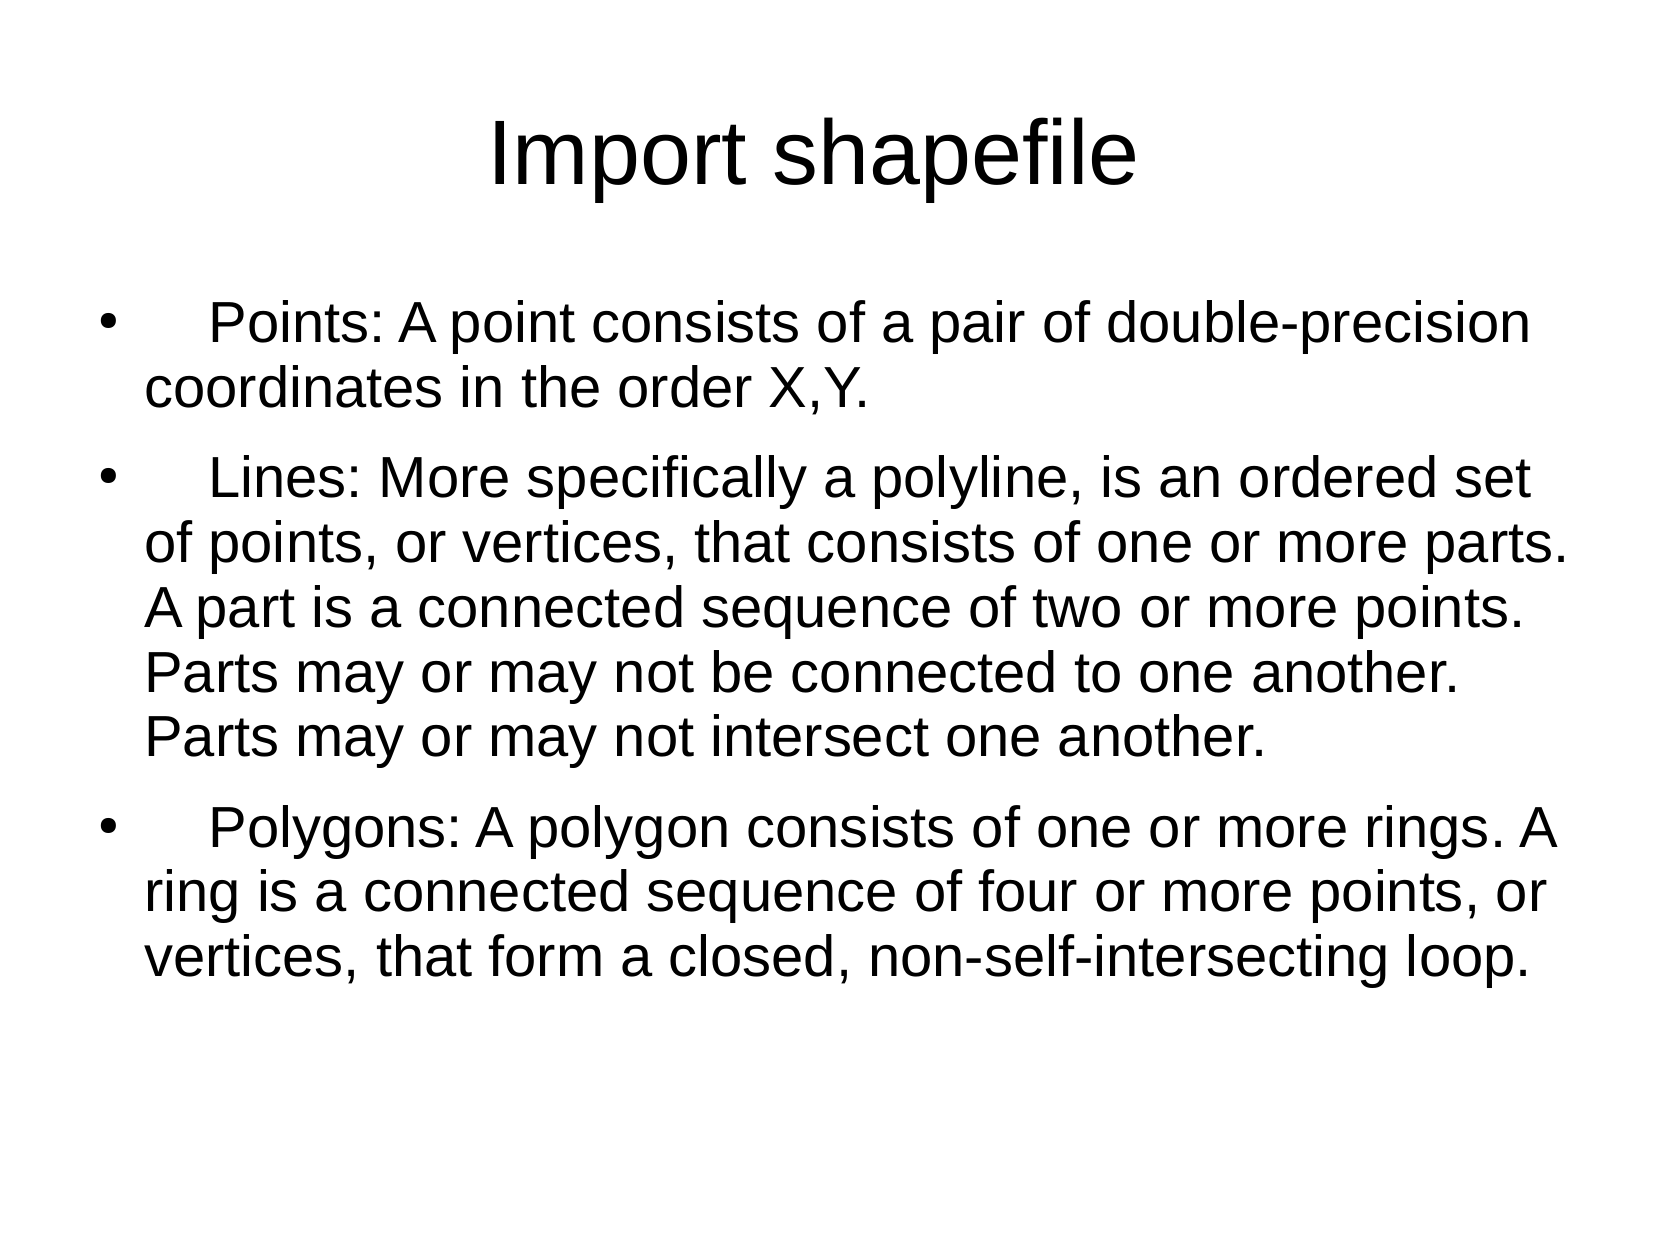

# Import shapefile
 Points: A point consists of a pair of double-precision coordinates in the order X,Y.
 Lines: More specifically a polyline, is an ordered set of points, or vertices, that consists of one or more parts. A part is a connected sequence of two or more points. Parts may or may not be connected to one another. Parts may or may not intersect one another.
 Polygons: A polygon consists of one or more rings. A ring is a connected sequence of four or more points, or vertices, that form a closed, non-self-intersecting loop.